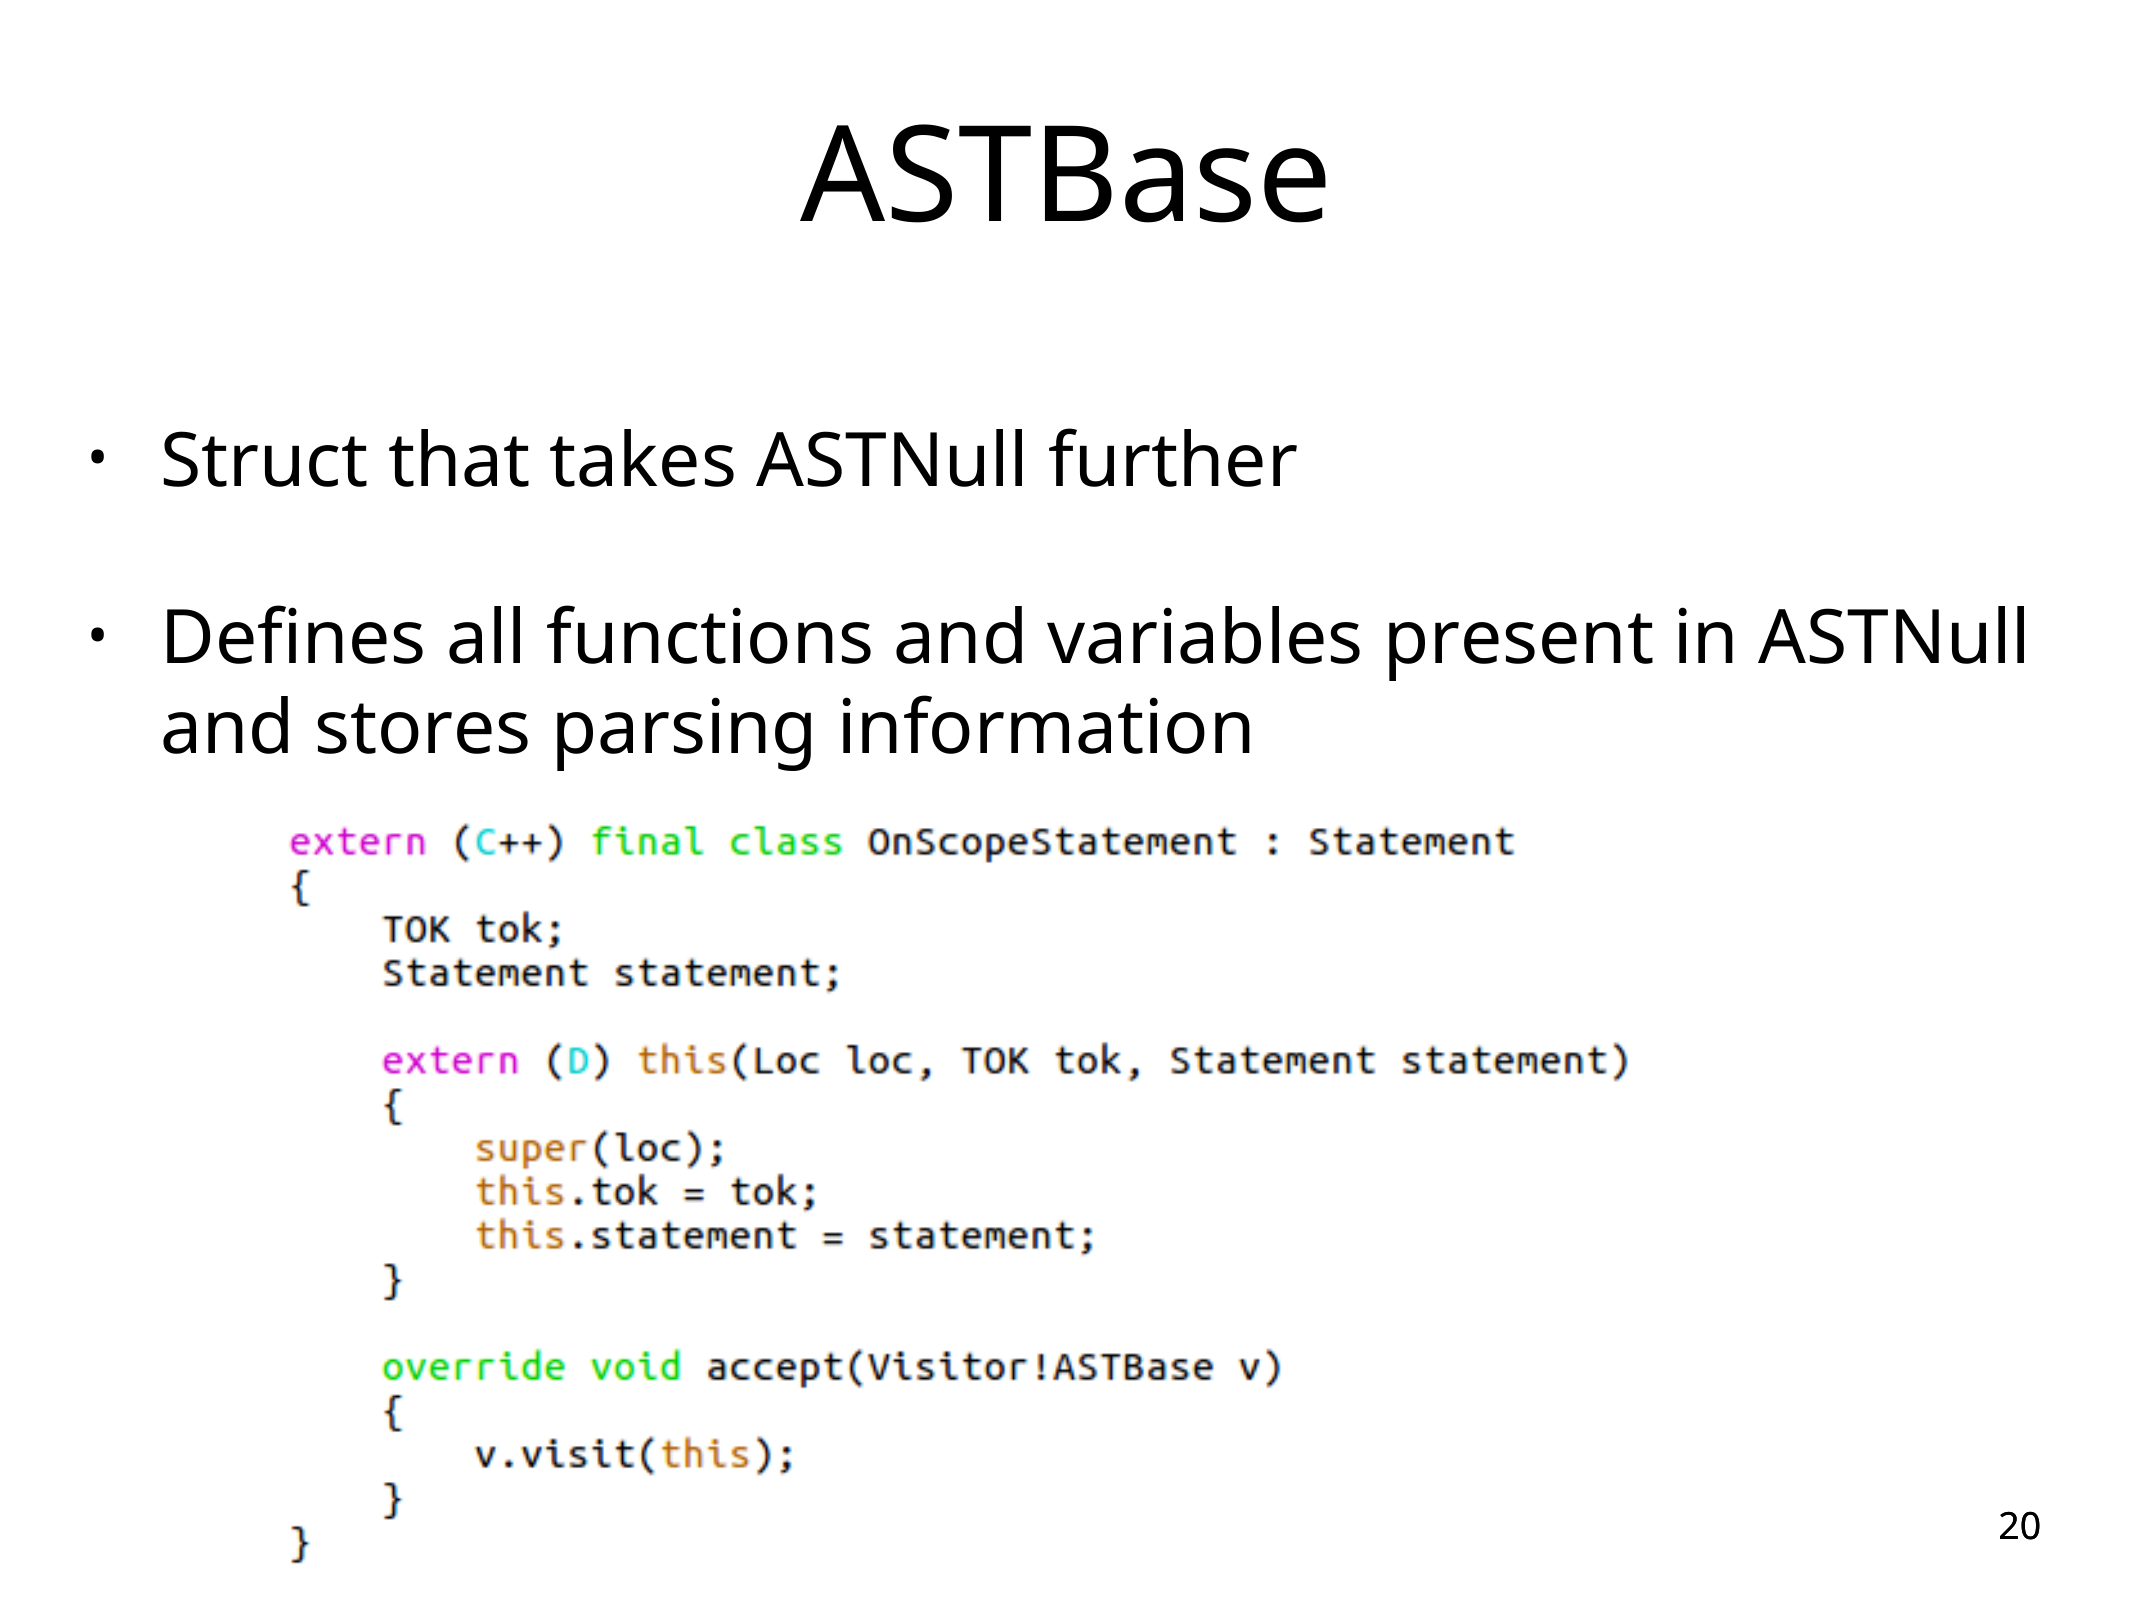

# ASTBase
Struct that takes ASTNull further
Defines all functions and variables present in ASTNull and stores parsing information
20